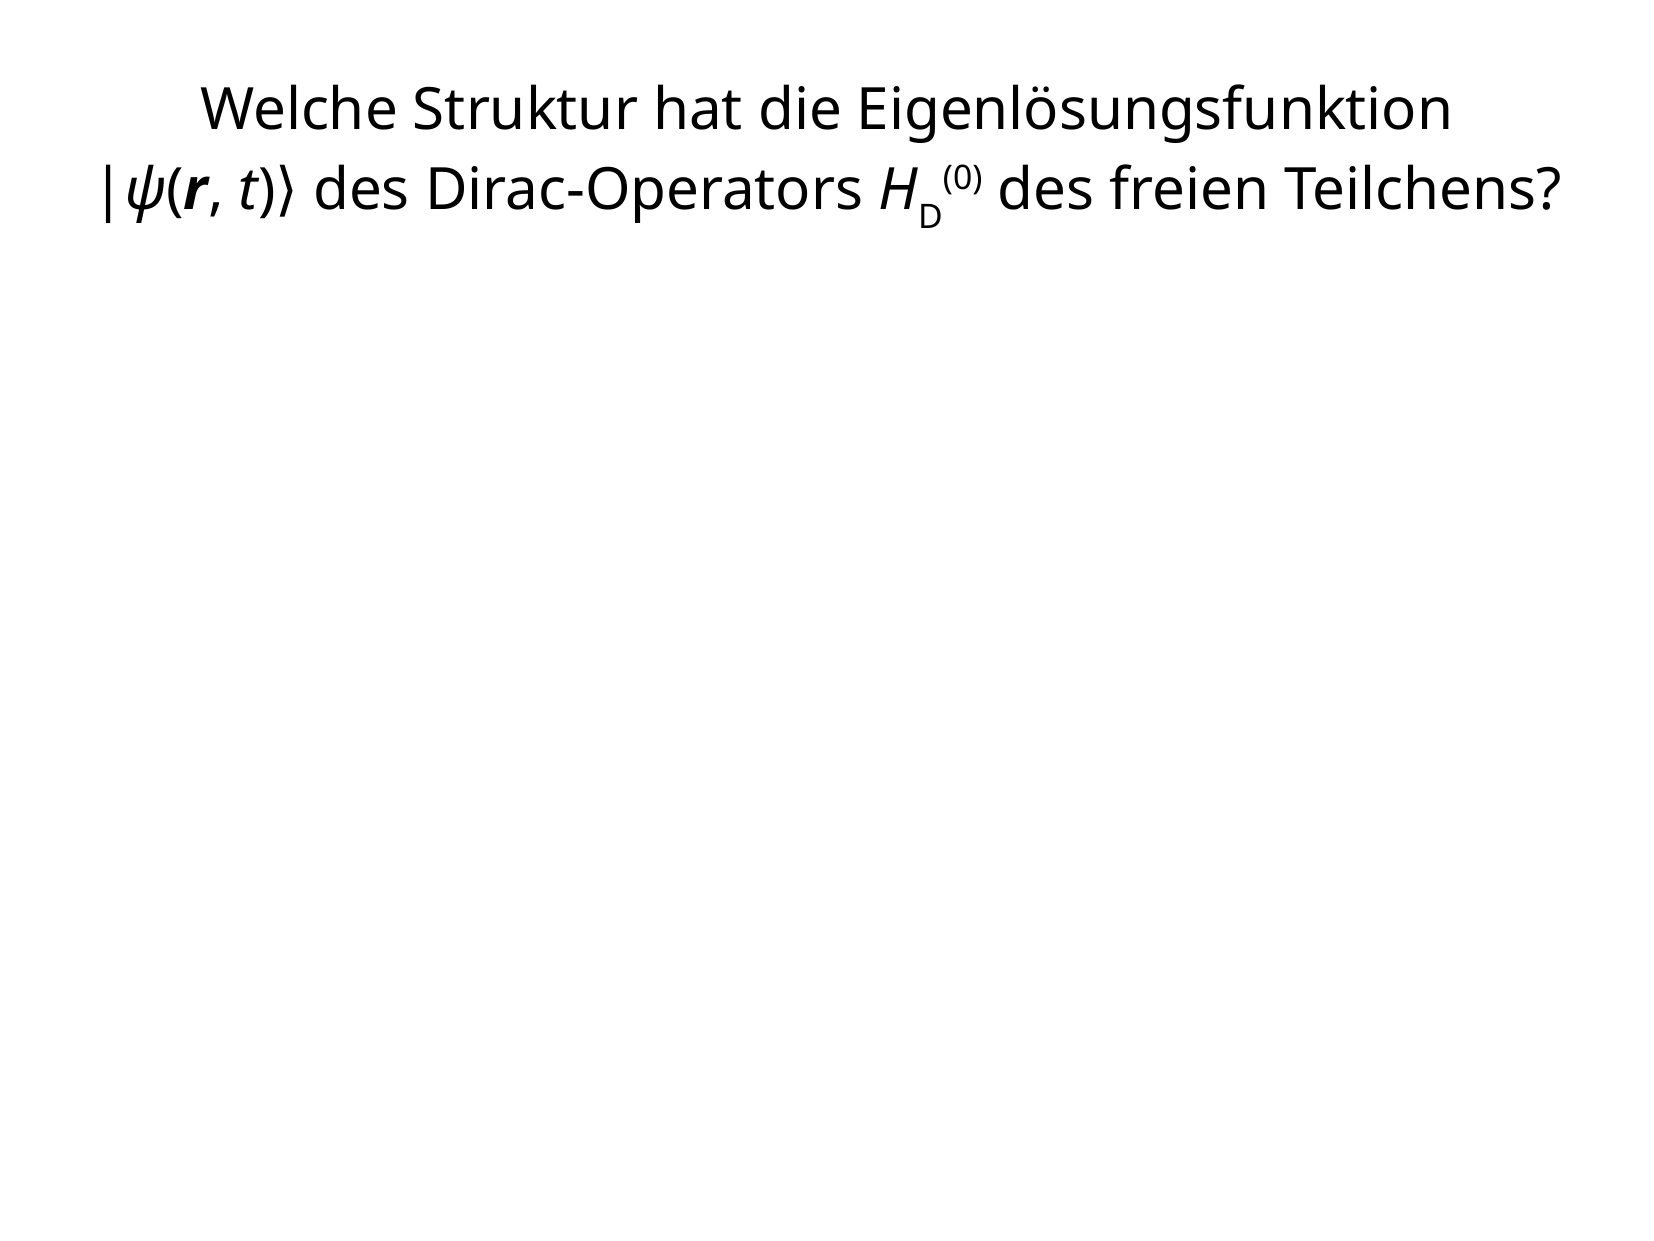

# Welche Struktur hat die Eigenlösungsfunktion |ψ(r, t)⟩ des Dirac-Operators HD(0) des freien Teilchens?